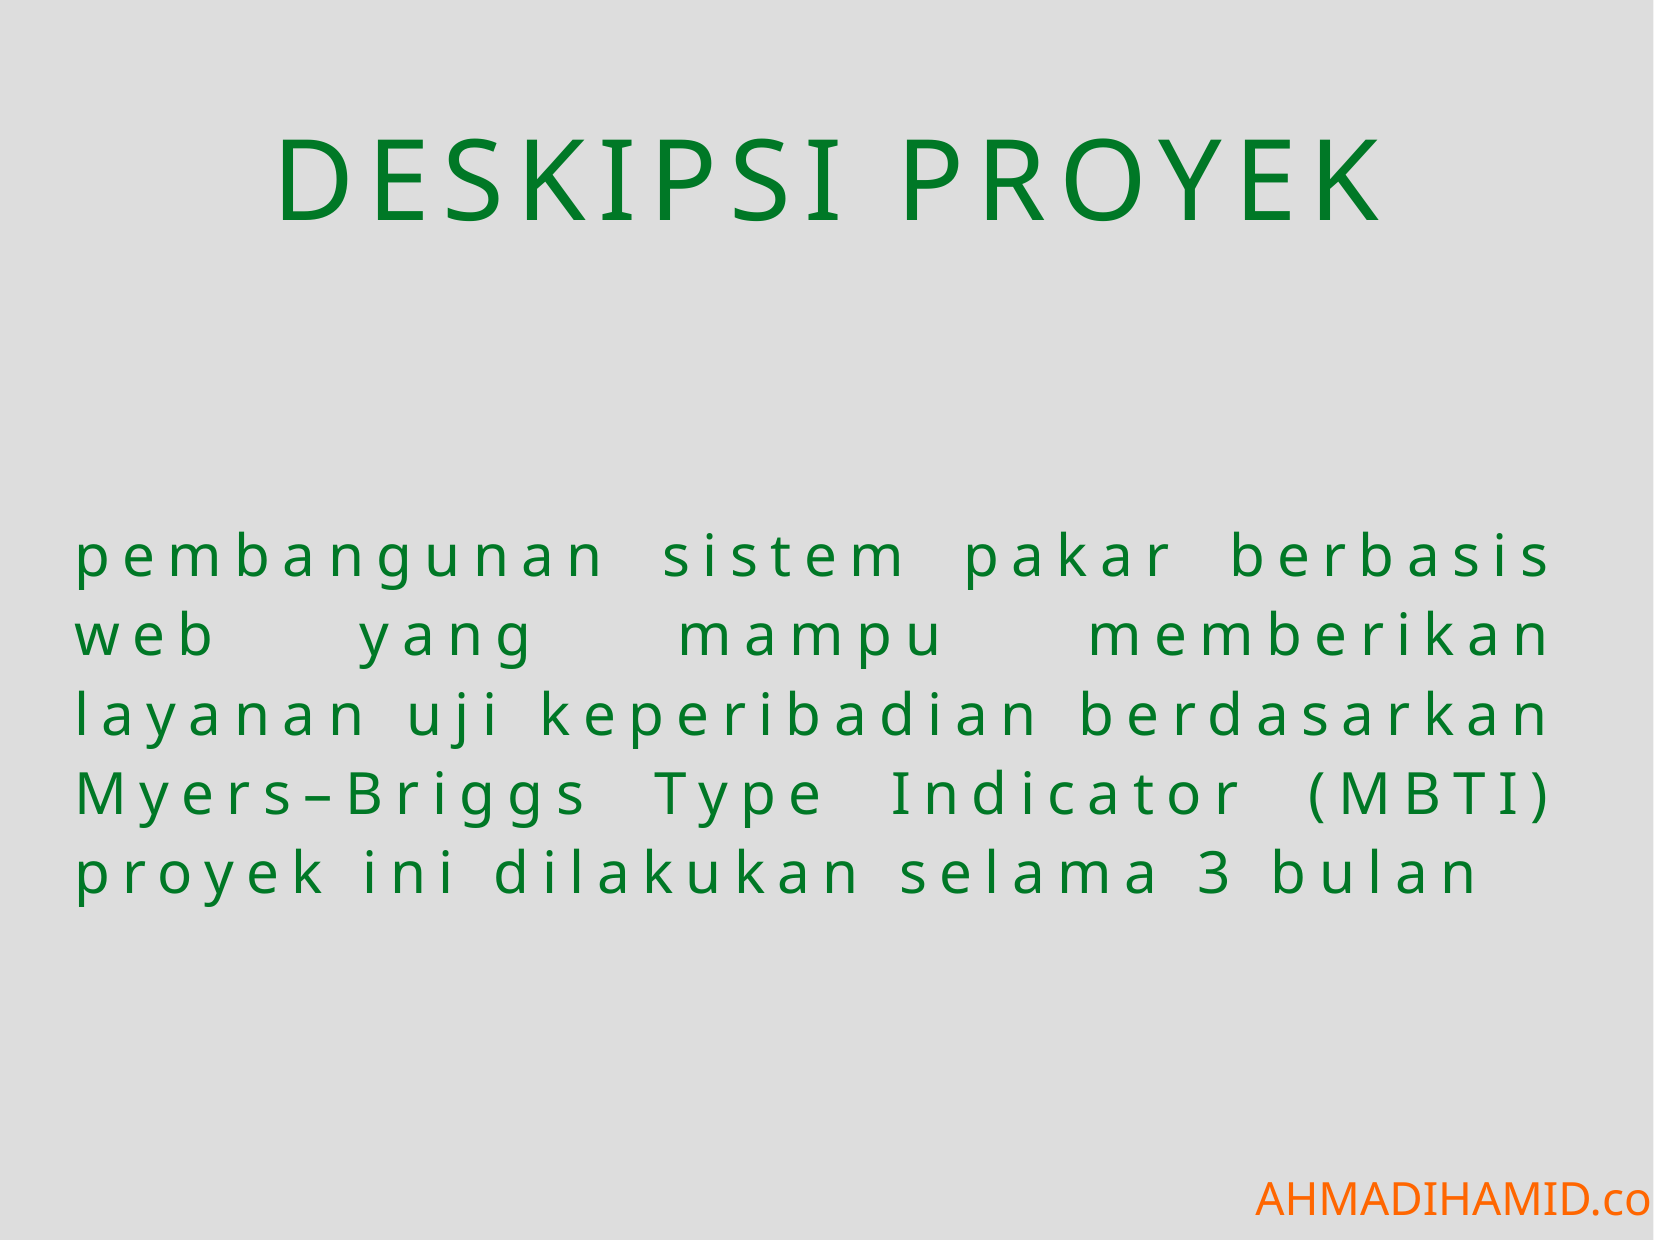

# DESKIPSI PROYEK
pembangunan sistem pakar berbasis web yang mampu memberikan layanan uji keperibadian berdasarkan Myers–Briggs Type Indicator (MBTI)
proyek ini dilakukan selama 3 bulan
AHMADIHAMID.com